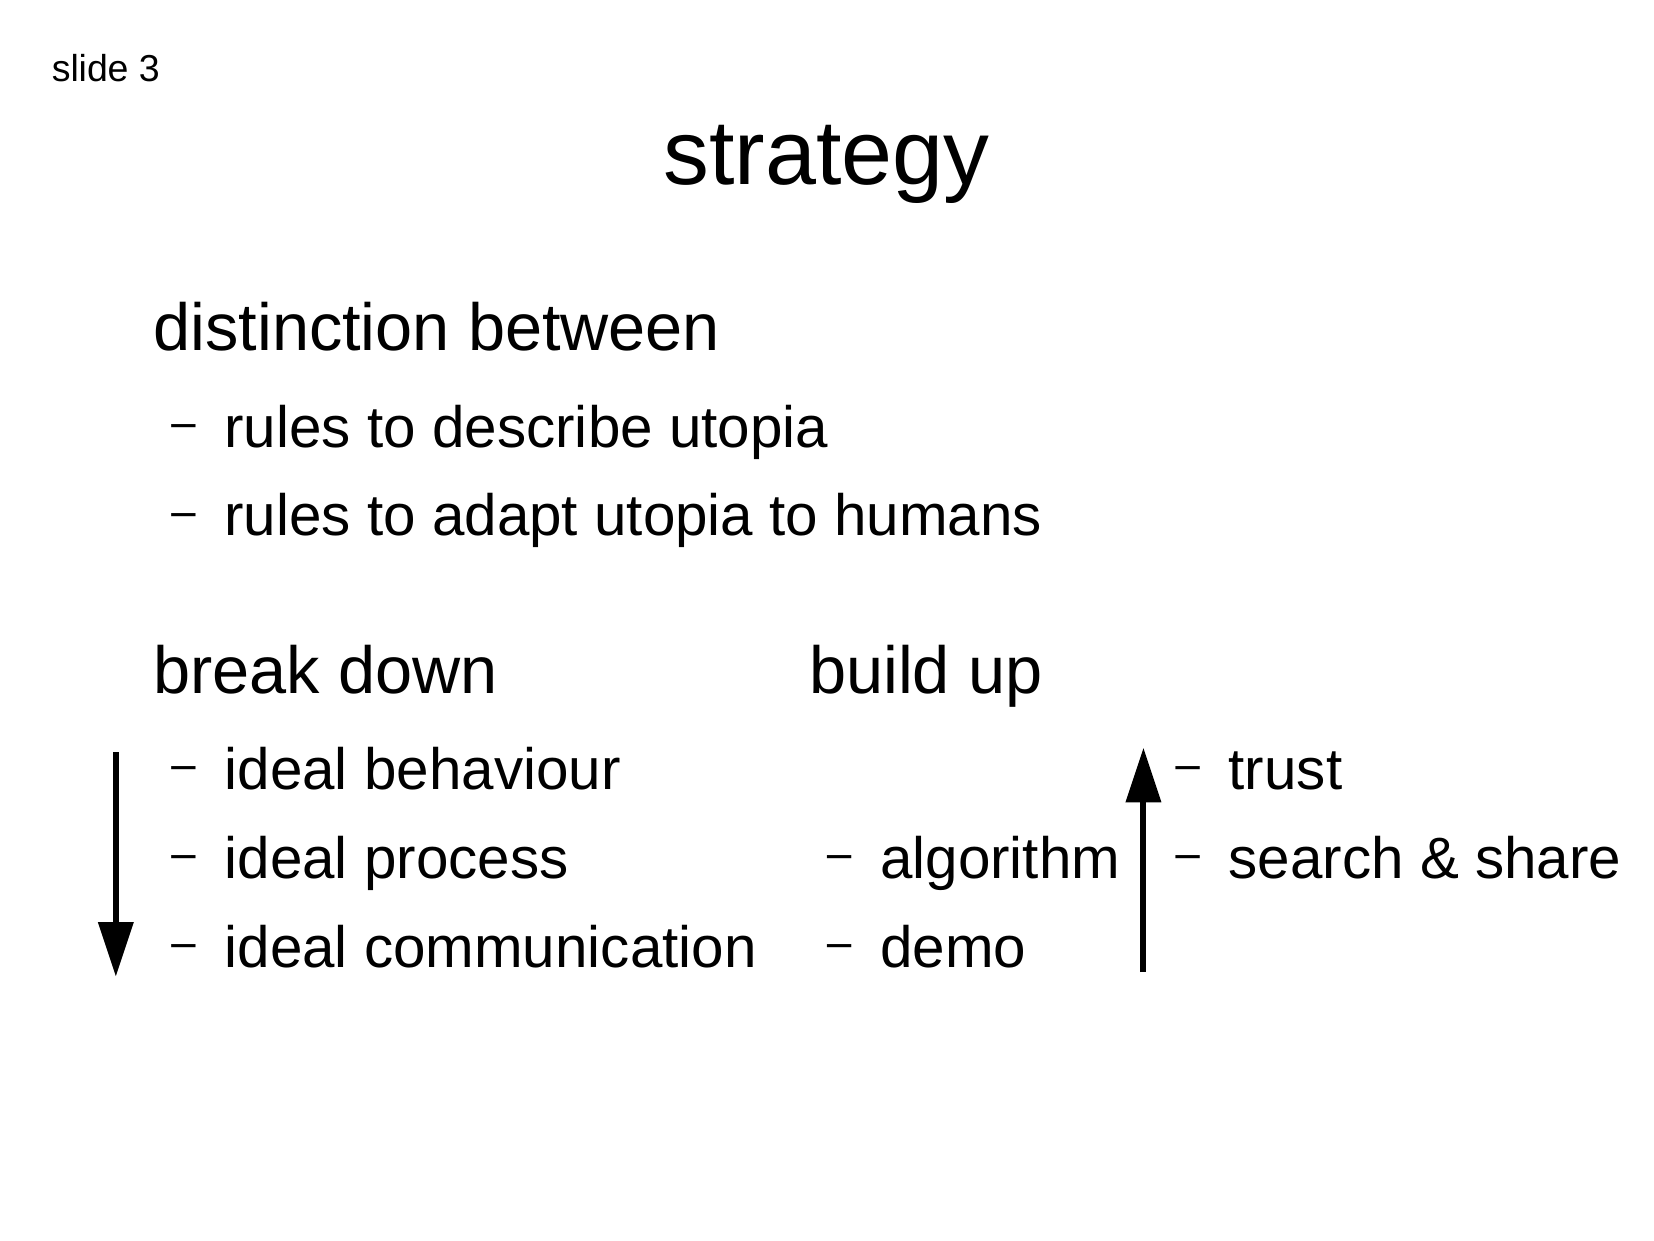

slide 3
# strategy
distinction between
rules to describe utopia
rules to adapt utopia to humans
break down
ideal behaviour
ideal process
ideal communication
build up
algorithm
demo
trust
search & share